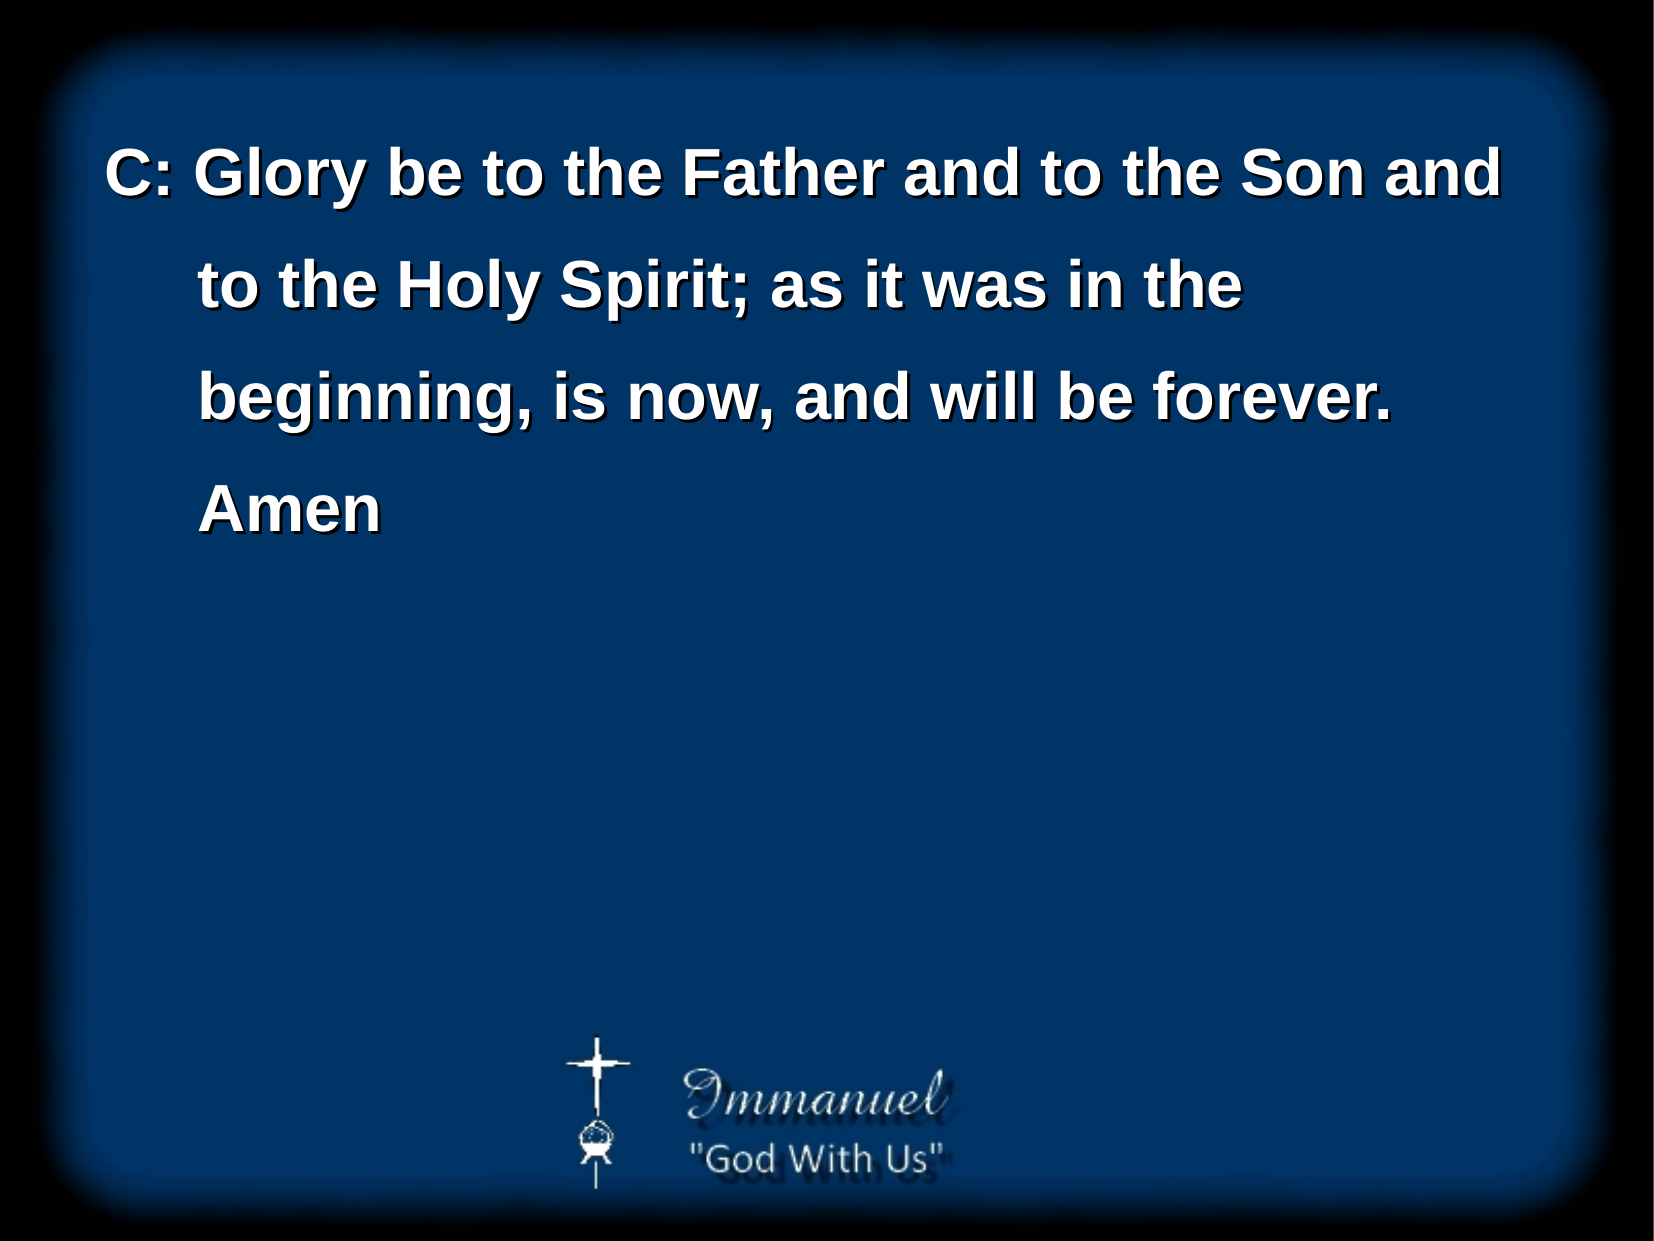

C: Glory be to the Father and to the Son and
 to the Holy Spirit; as it was in the
 beginning, is now, and will be forever.
 Amen